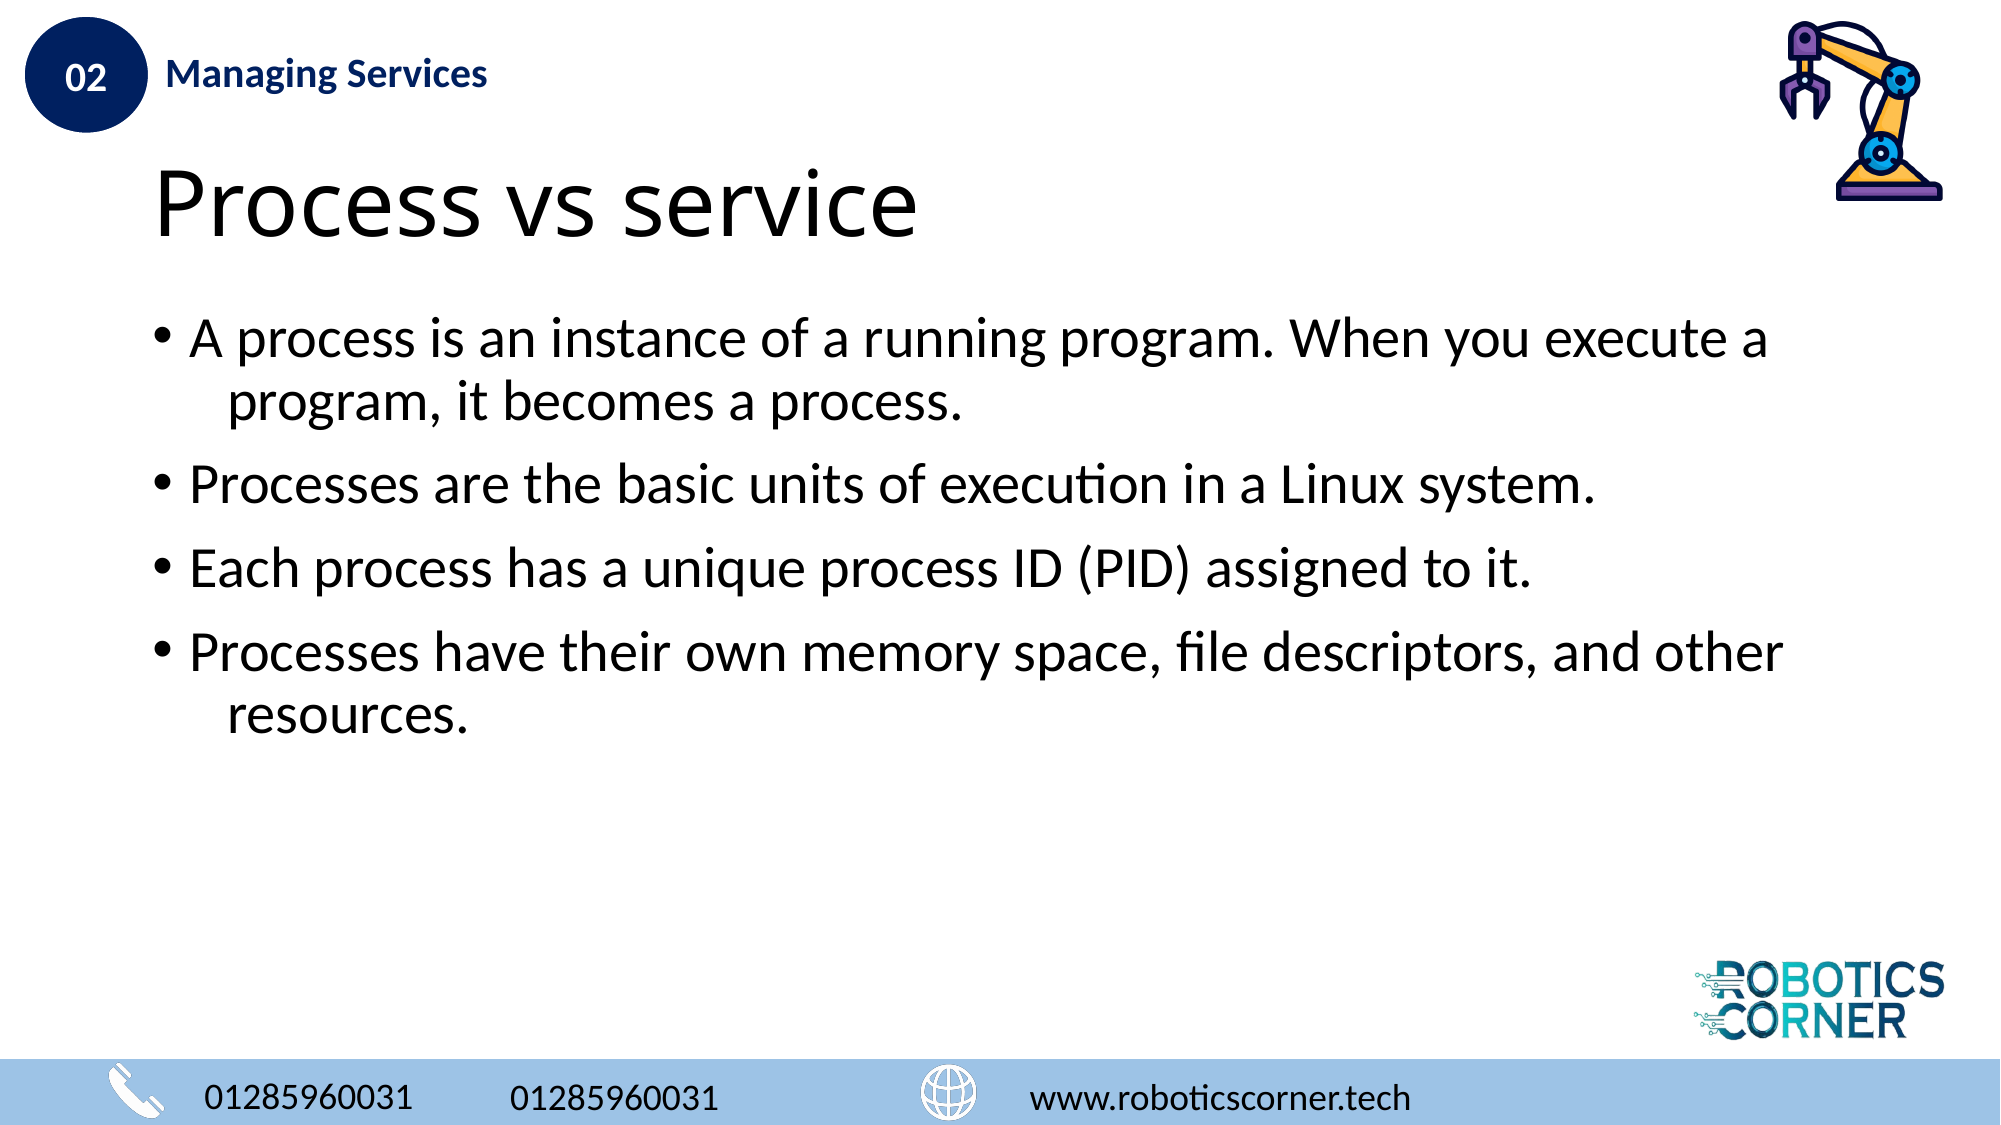

02
Managing Services
# Process vs service
A process is an instance of a running program. When you execute a program, it becomes a process.
Processes are the basic units of execution in a Linux system.
Each process has a unique process ID (PID) assigned to it.
Processes have their own memory space, file descriptors, and other resources.
01285960031
01285960031
www.roboticscorner.tech